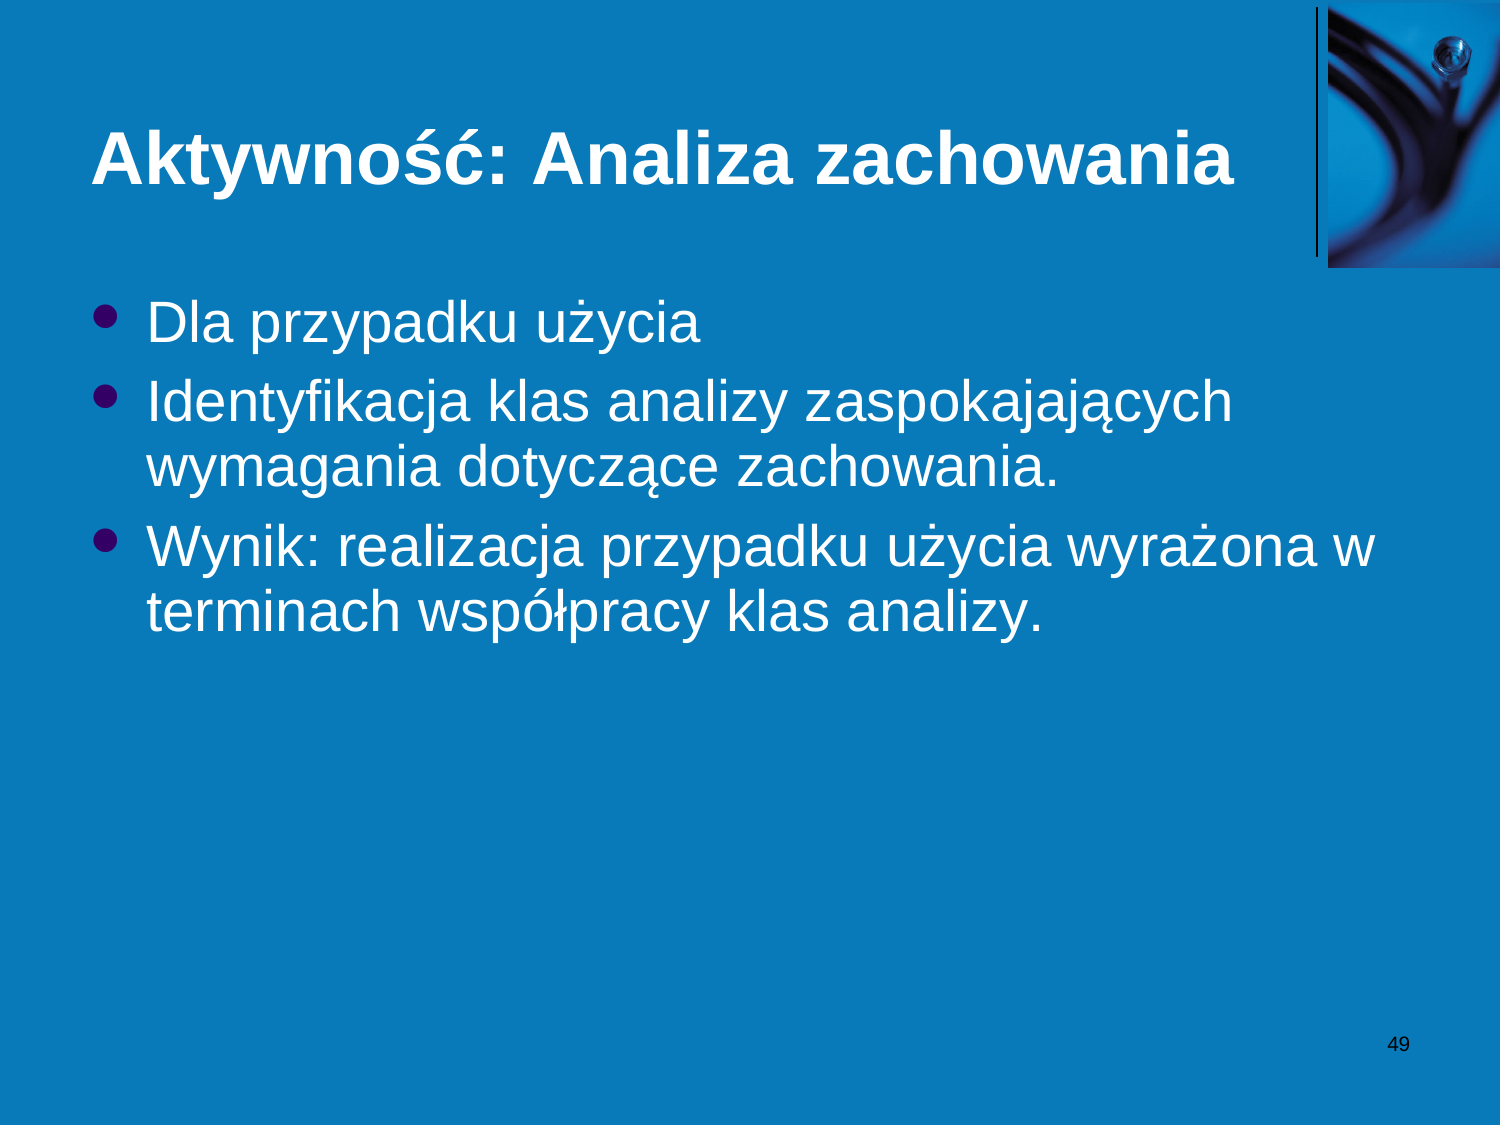

# Aktywność: Analiza zachowania
Dla przypadku użycia
Identyfikacja klas analizy zaspokajających wymagania dotyczące zachowania.
Wynik: realizacja przypadku użycia wyrażona w terminach współpracy klas analizy.
49